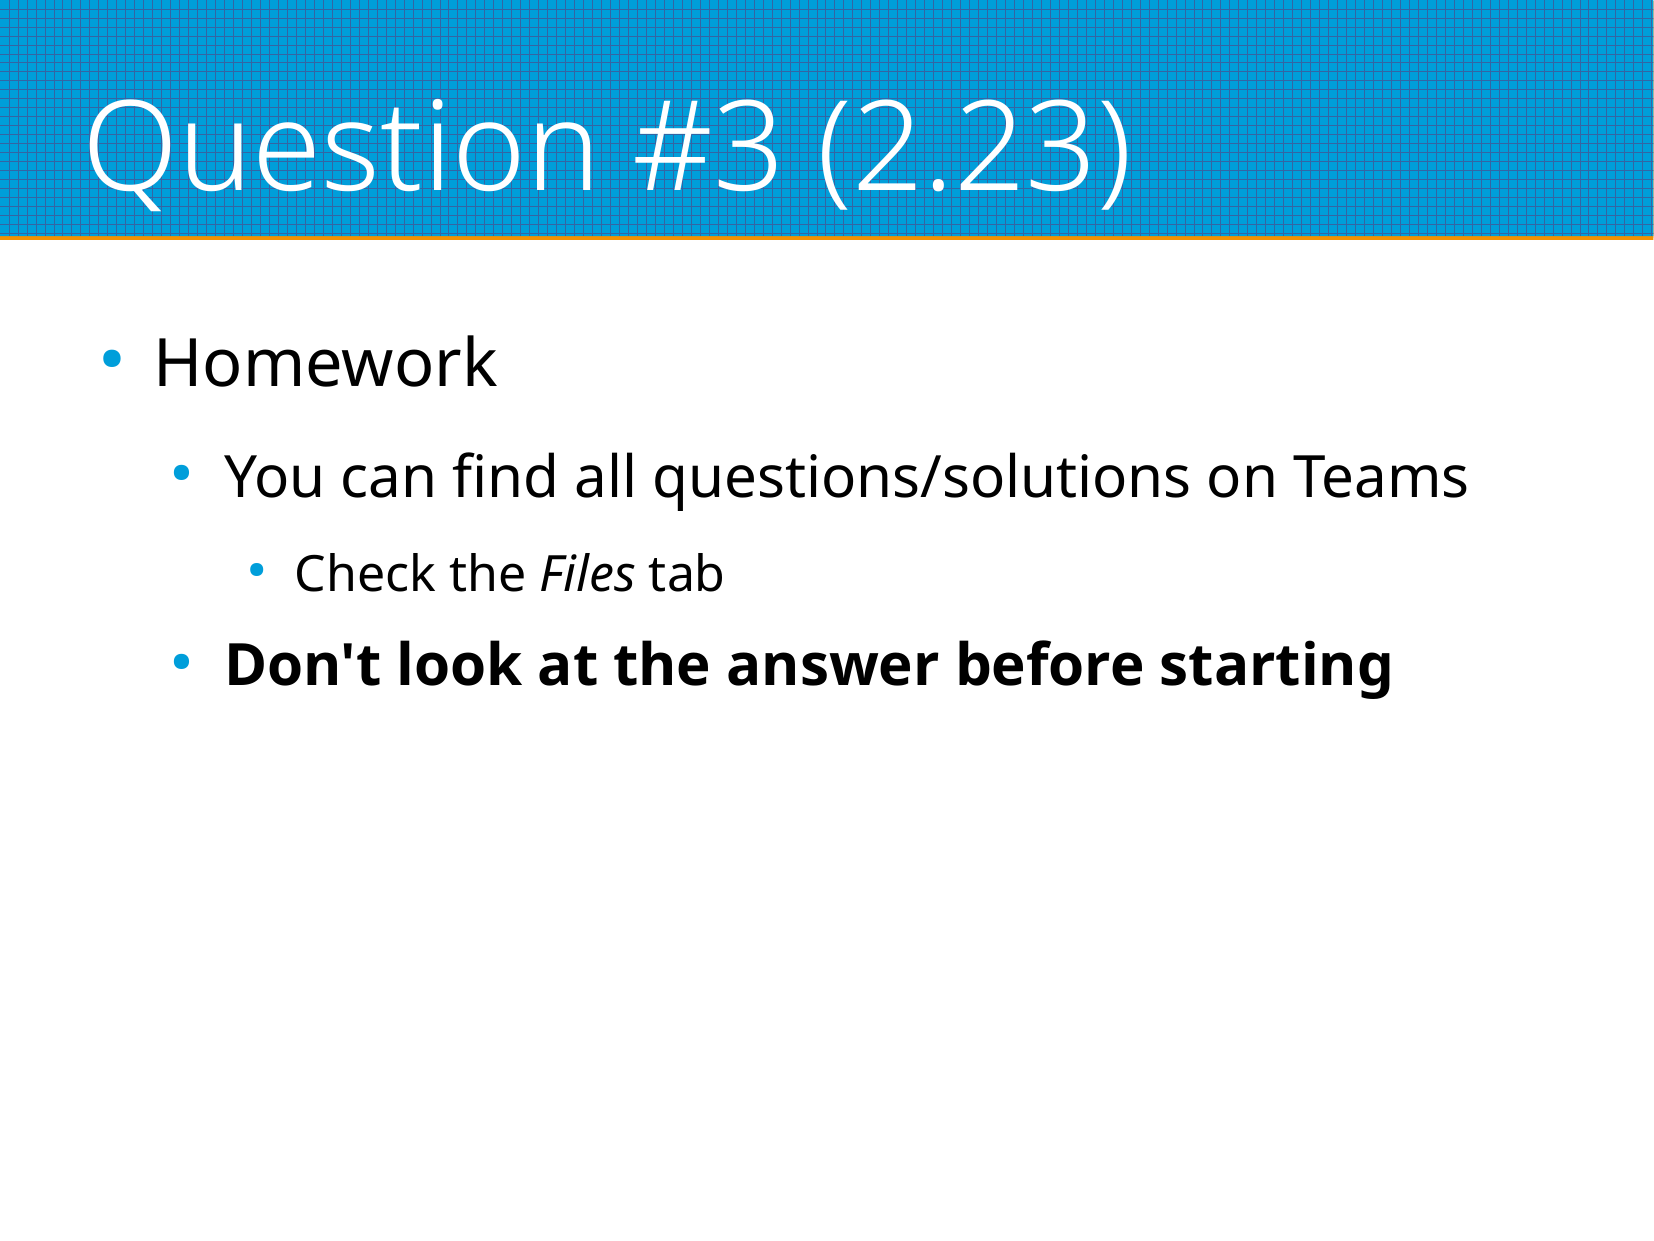

# Question #3 (2.23)
Homework
You can find all questions/solutions on Teams
Check the Files tab
Don't look at the answer before starting